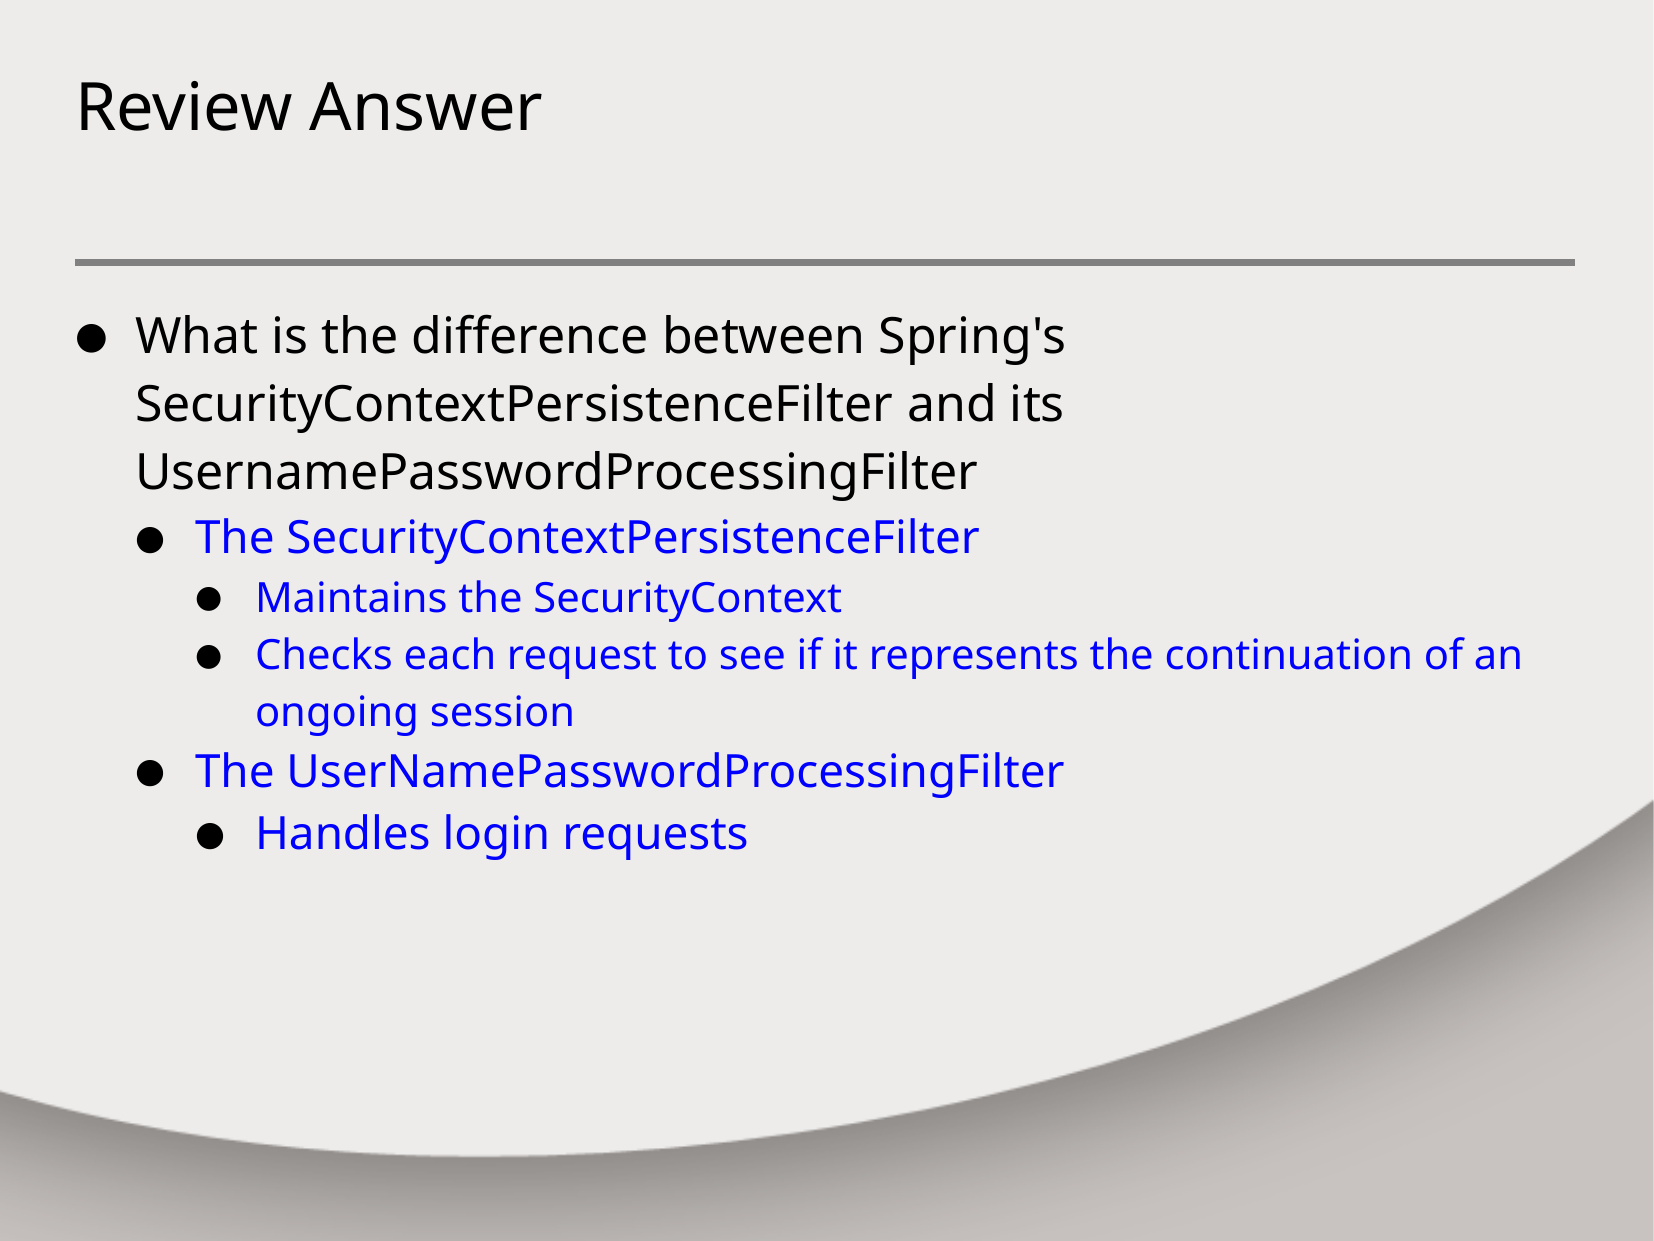

# Review Answer
What is the difference between Spring's SecurityContextPersistenceFilter and its UsernamePasswordProcessingFilter
The SecurityContextPersistenceFilter
Maintains the SecurityContext
Checks each request to see if it represents the continuation of an ongoing session
The UserNamePasswordProcessingFilter
Handles login requests